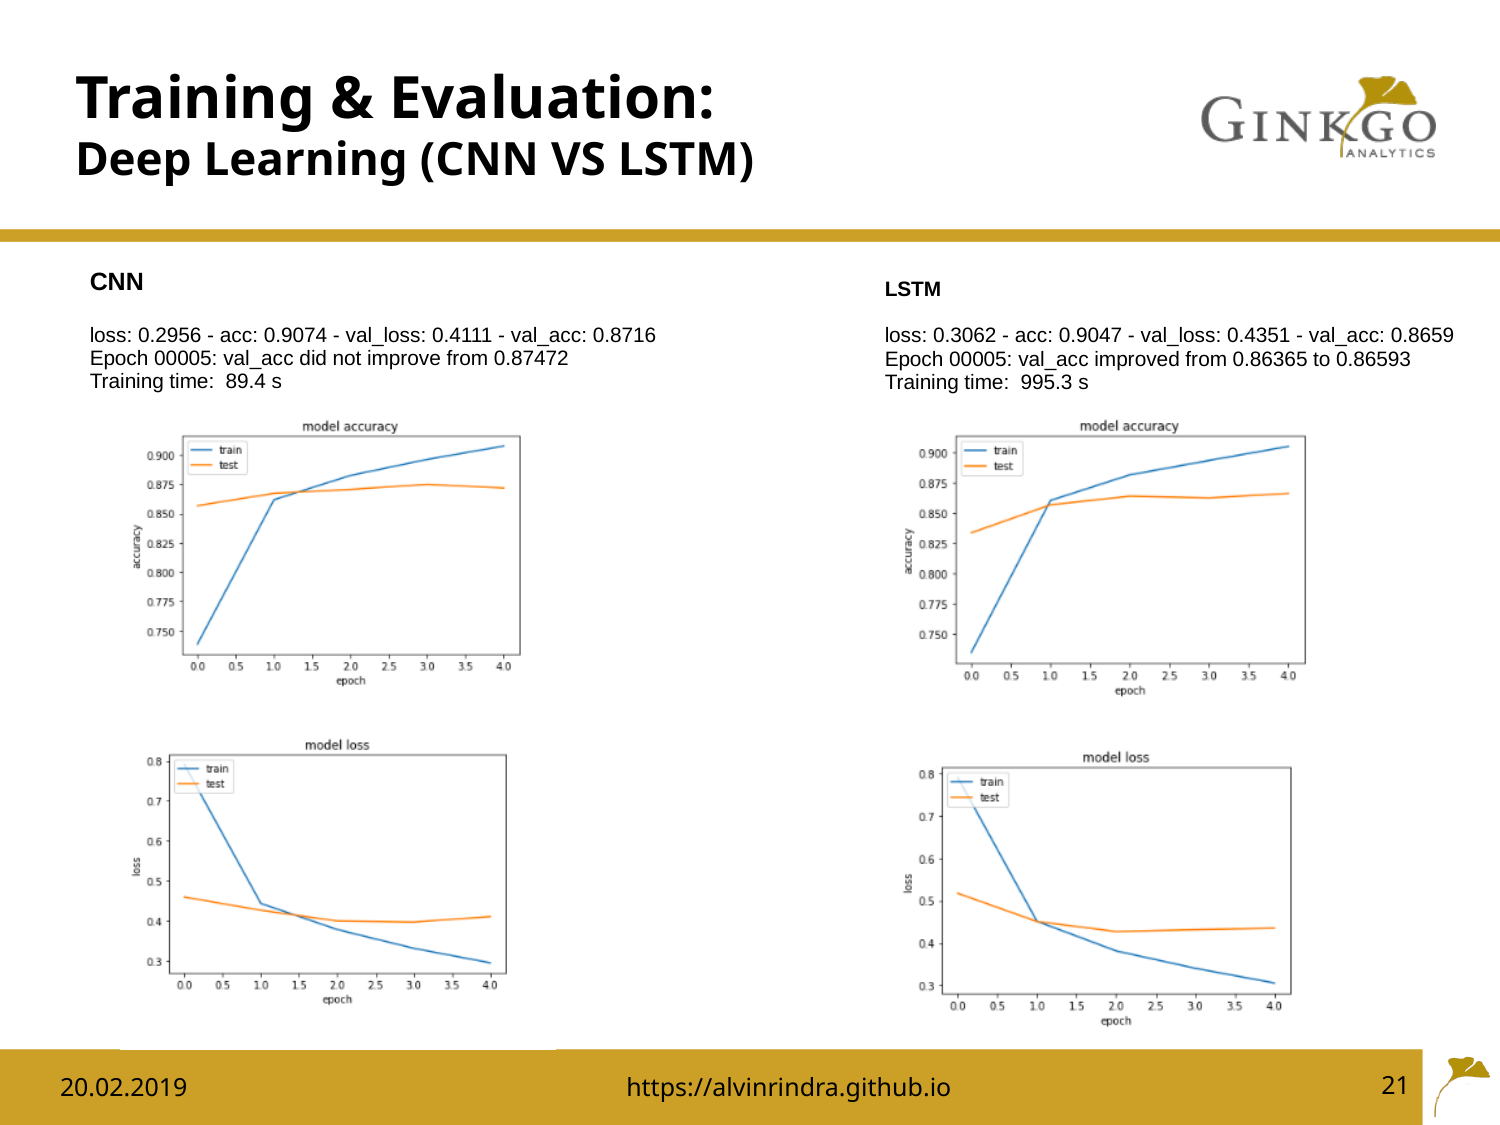

Training & Evaluation:
Deep Learning (CNN VS LSTM)
CNN
loss: 0.2956 - acc: 0.9074 - val_loss: 0.4111 - val_acc: 0.8716
Epoch 00005: val_acc did not improve from 0.87472
Training time: 89.4 s
LSTM
loss: 0.3062 - acc: 0.9047 - val_loss: 0.4351 - val_acc: 0.8659
Epoch 00005: val_acc improved from 0.86365 to 0.86593
Training time: 995.3 s
#
					https://alvinrindra.github.io
20.02.2019